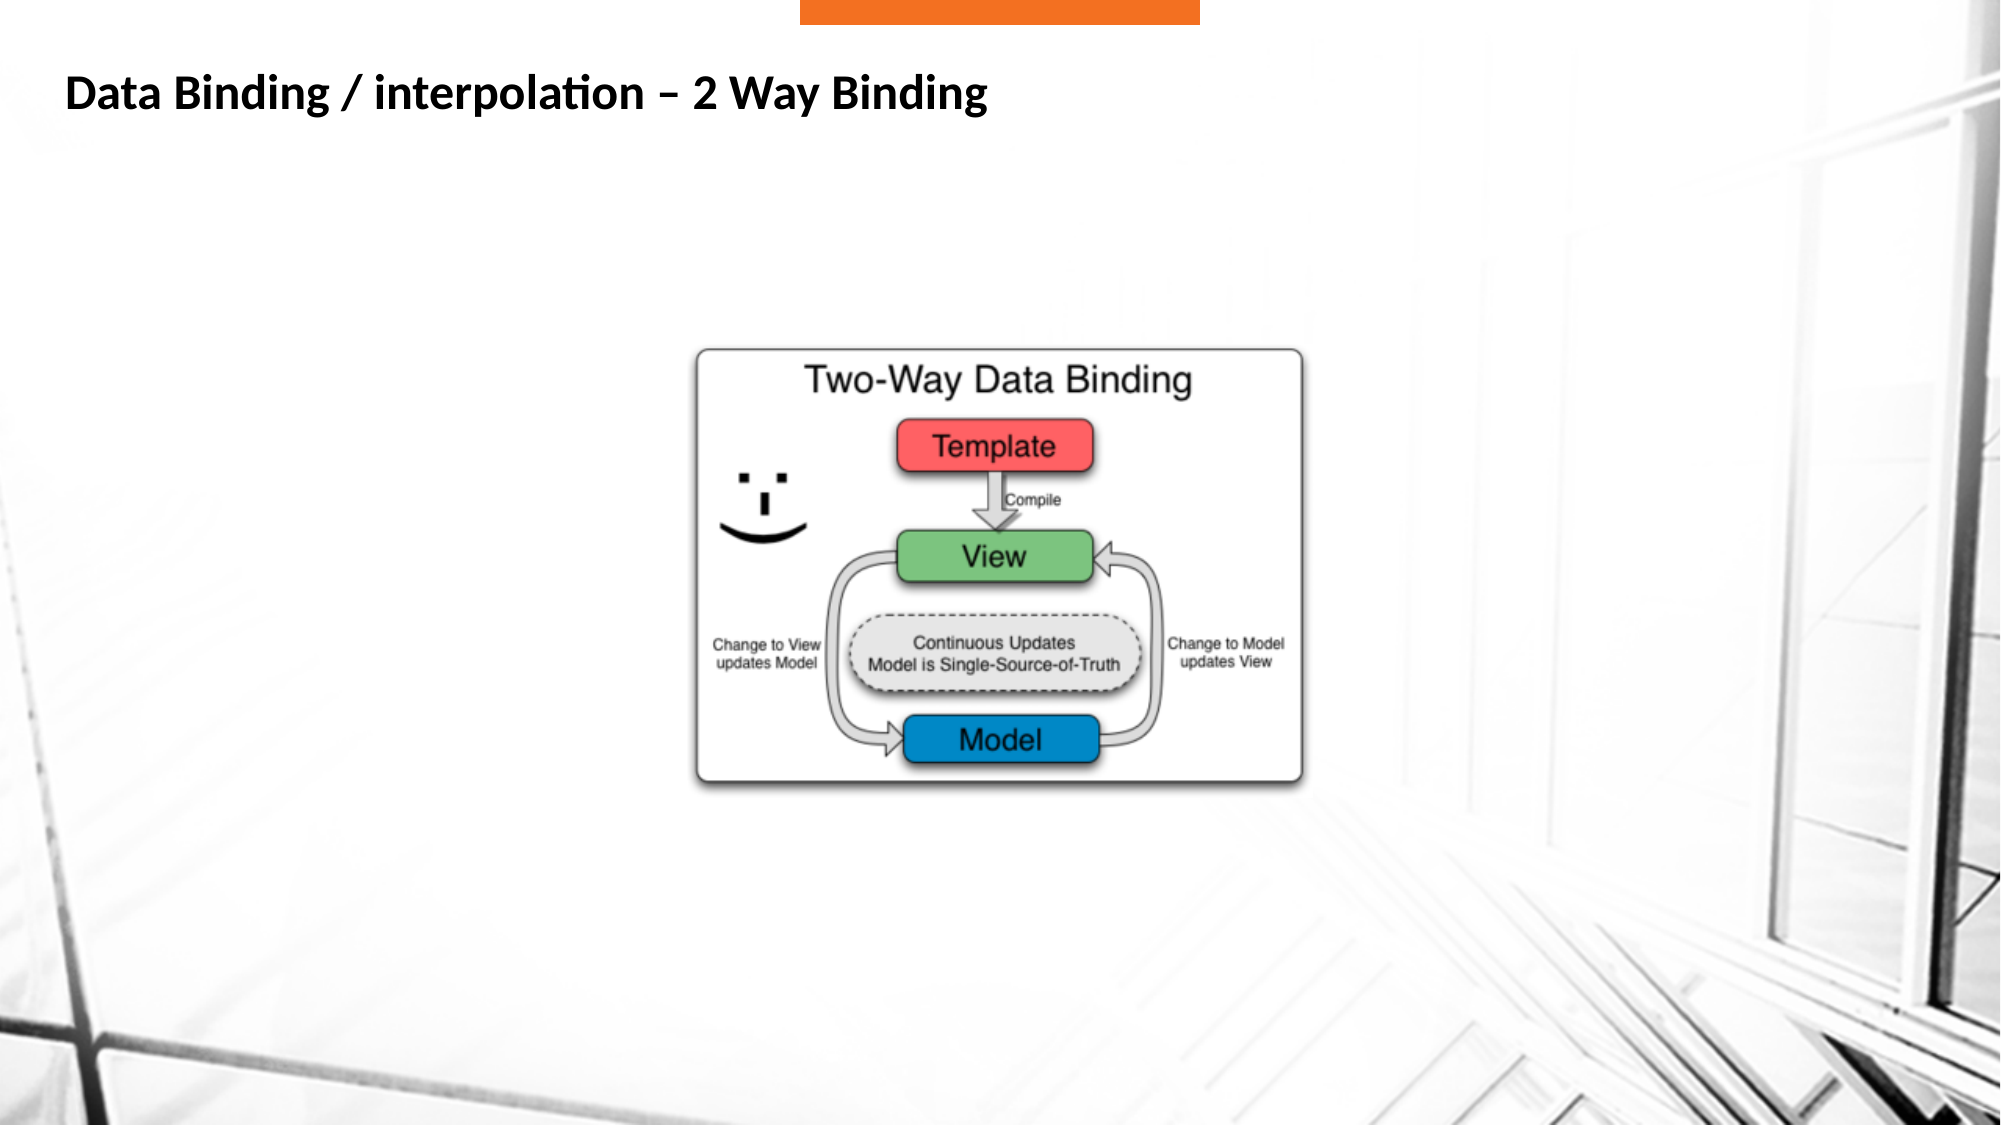

# Data Binding / interpolation – 2 Way Binding